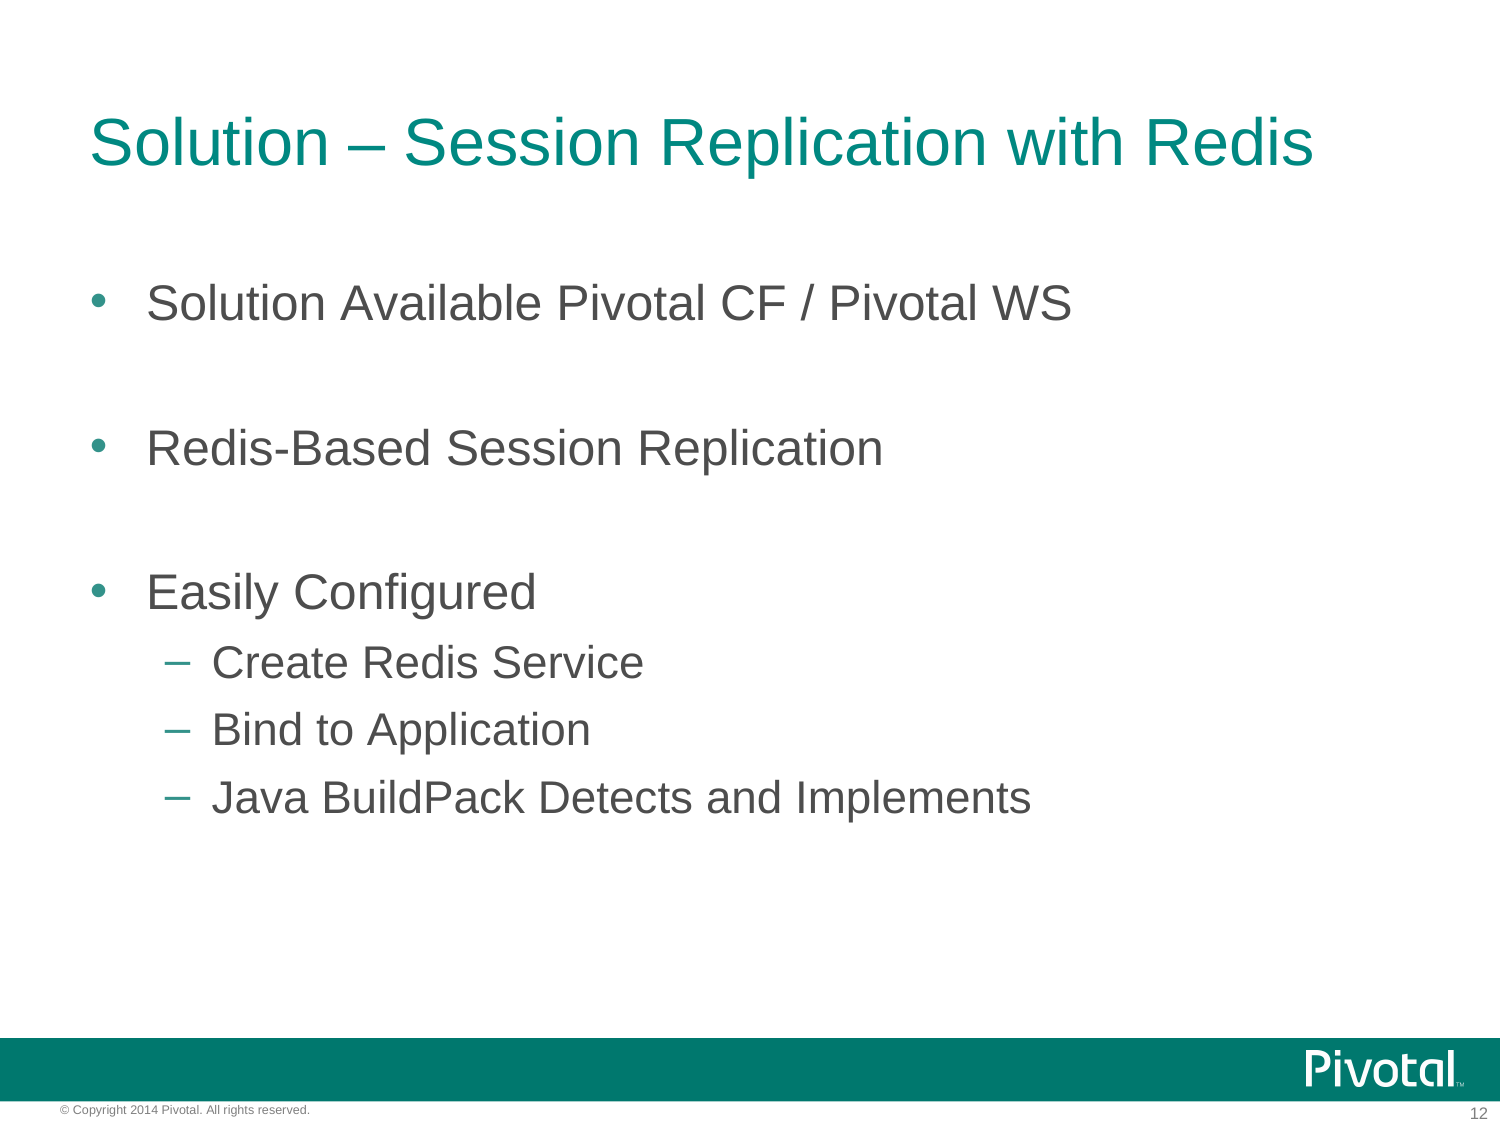

# Solution – Session Replication with Redis
Solution Available Pivotal CF / Pivotal WS
Redis-Based Session Replication
Easily Configured
Create Redis Service
Bind to Application
Java BuildPack Detects and Implements